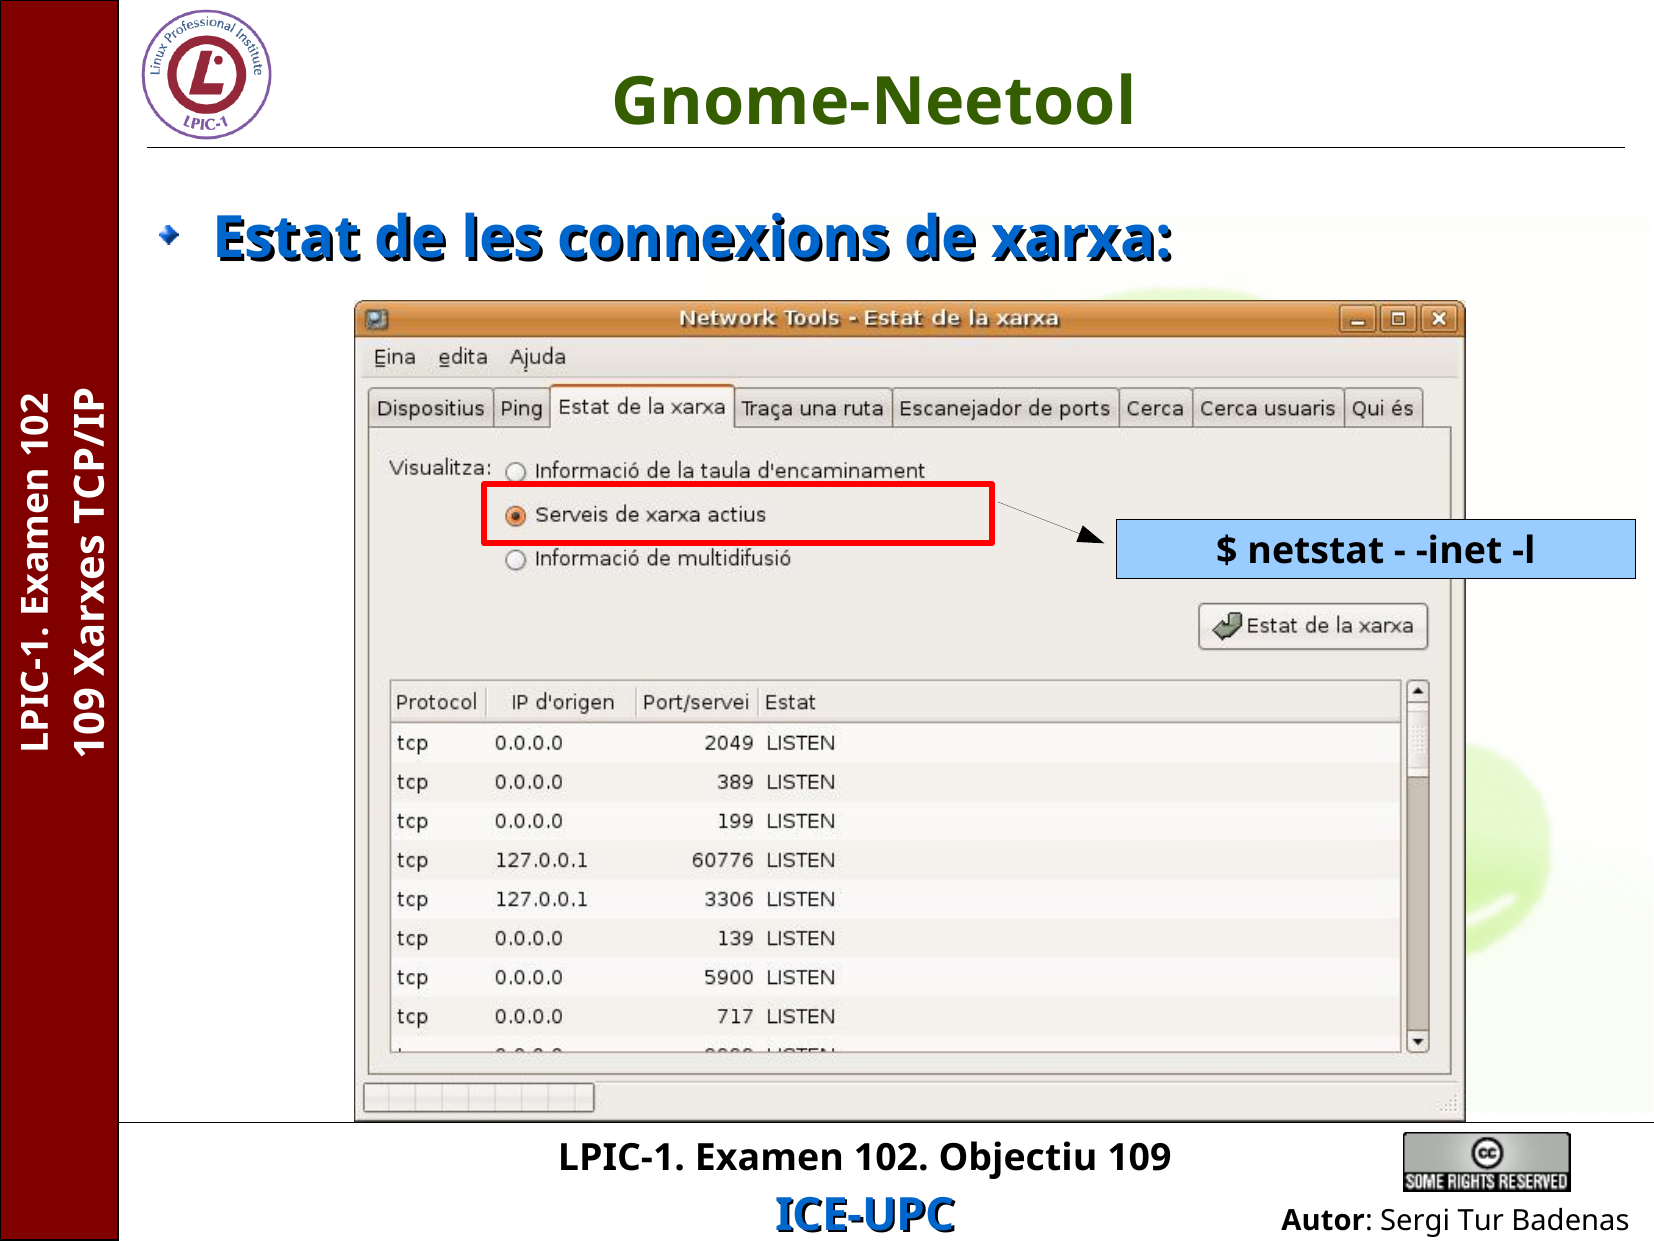

# Gnome-Neetool
Estat de les connexions de xarxa:
$ netstat - -inet -l